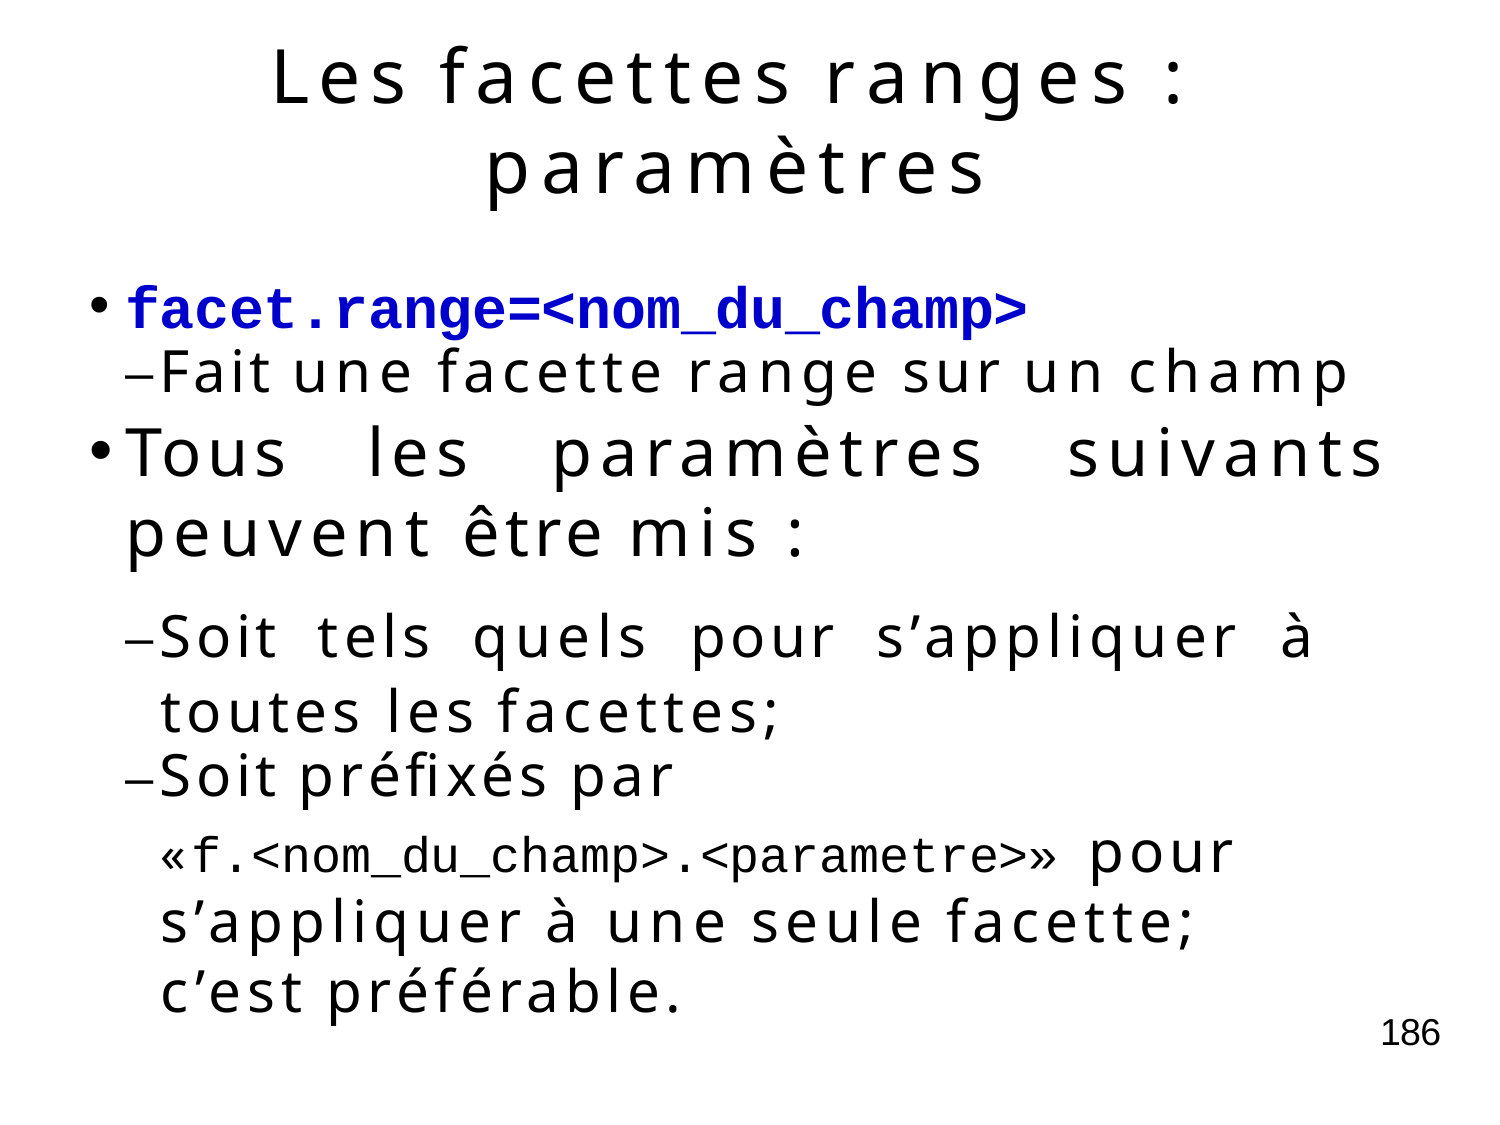

# Les facettes ranges : paramètres
facet.range=<nom_du_champ>
–Fait une facette range sur un champ
Tous les paramètres suivants peuvent être mis :
–Soit tels quels pour s’appliquer à toutes les facettes;
–Soit préfixés par
«f.<nom_du_champ>.<parametre>» pour s’appliquer à une seule facette; c’est préférable.
186